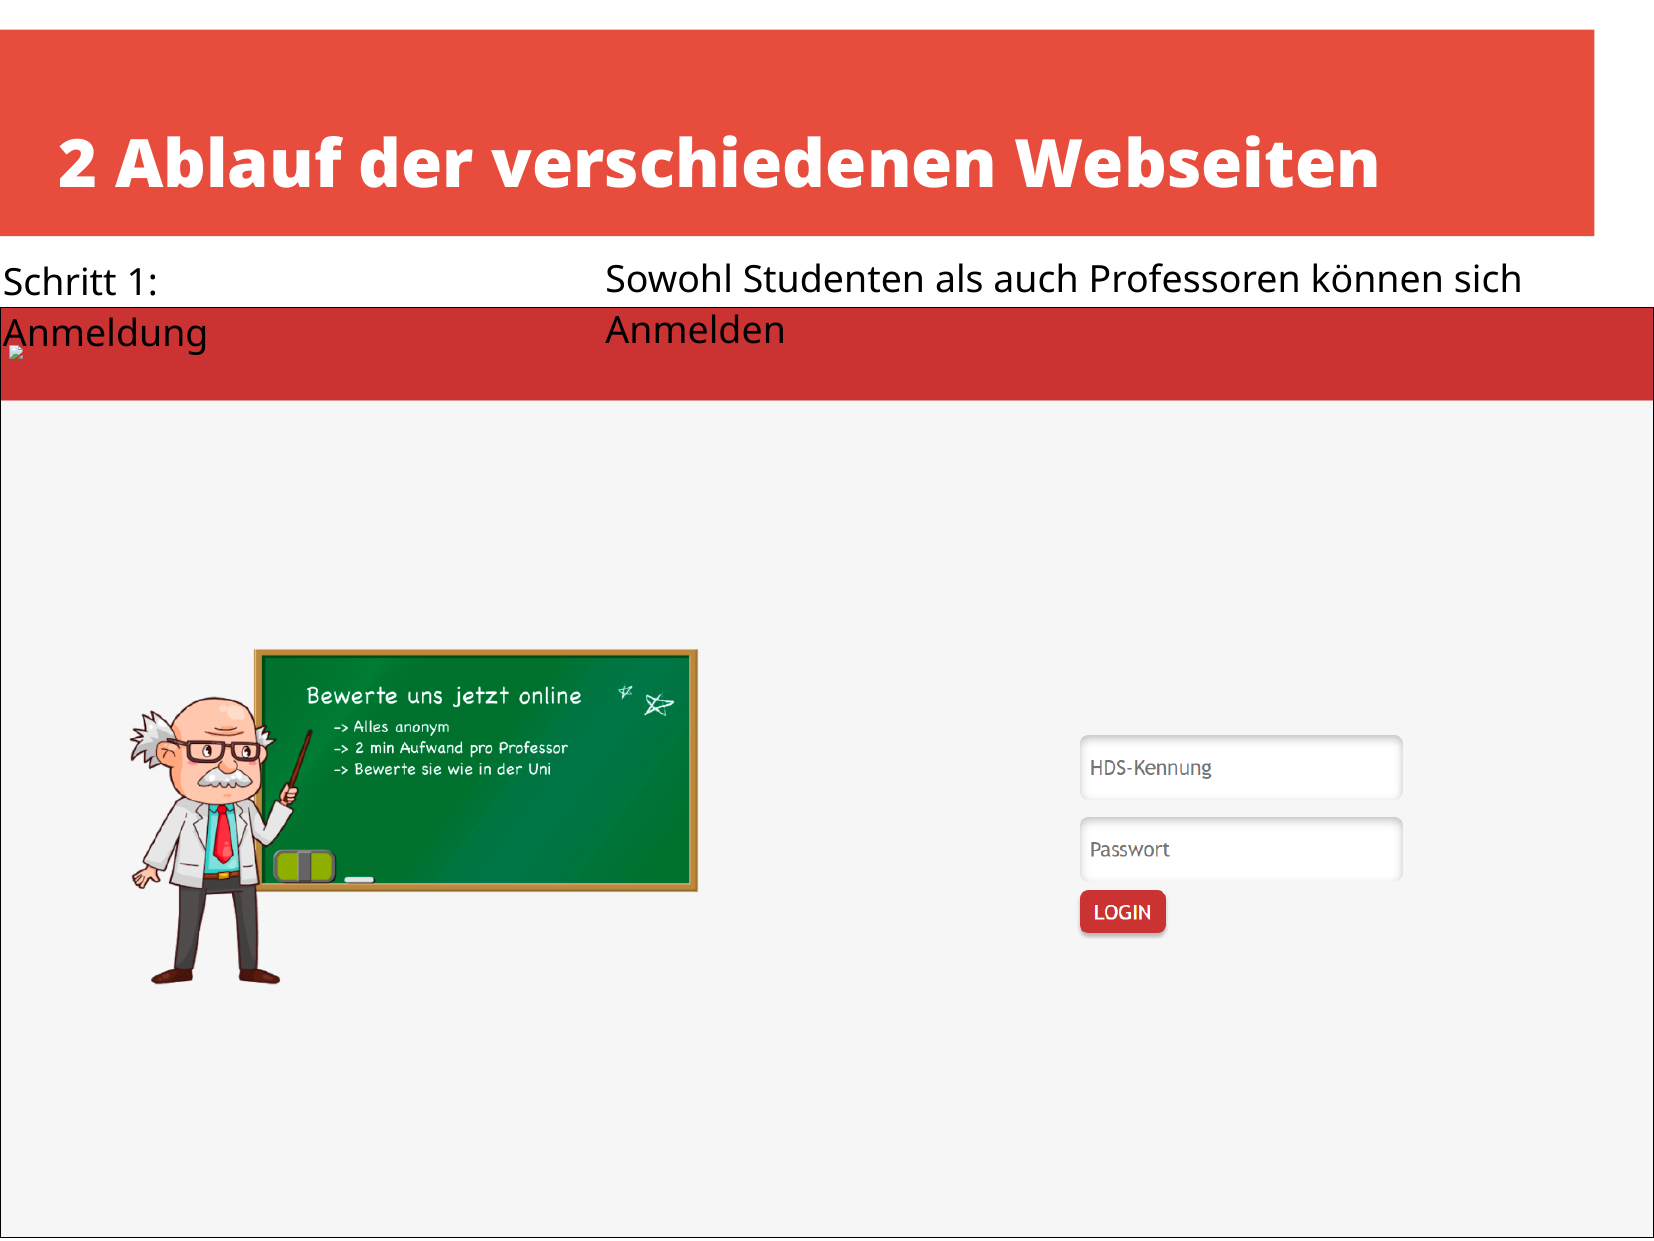

# 2 Ablauf der verschiedenen Webseiten
Sowohl Studenten als auch Professoren können sich Anmelden
Schritt 1: Anmeldung
4